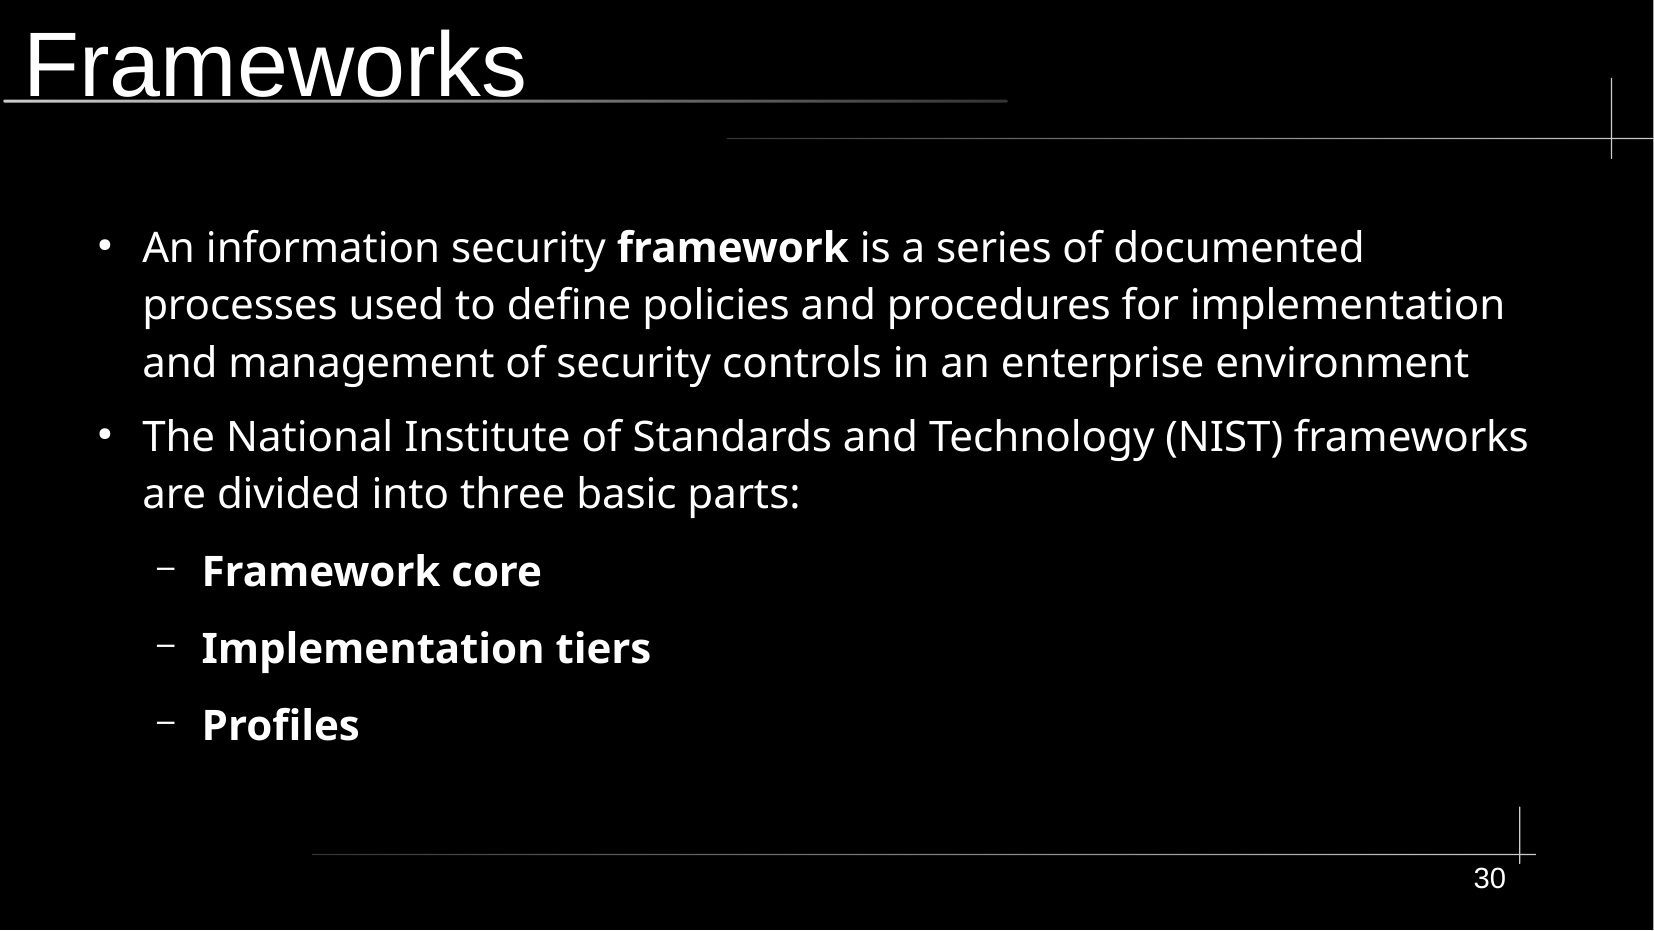

# Frameworks
An information security framework is a series of documented processes used to define policies and procedures for implementation and management of security controls in an enterprise environment
The National Institute of Standards and Technology (NIST) frameworks are divided into three basic parts:
Framework core
Implementation tiers
Profiles
30